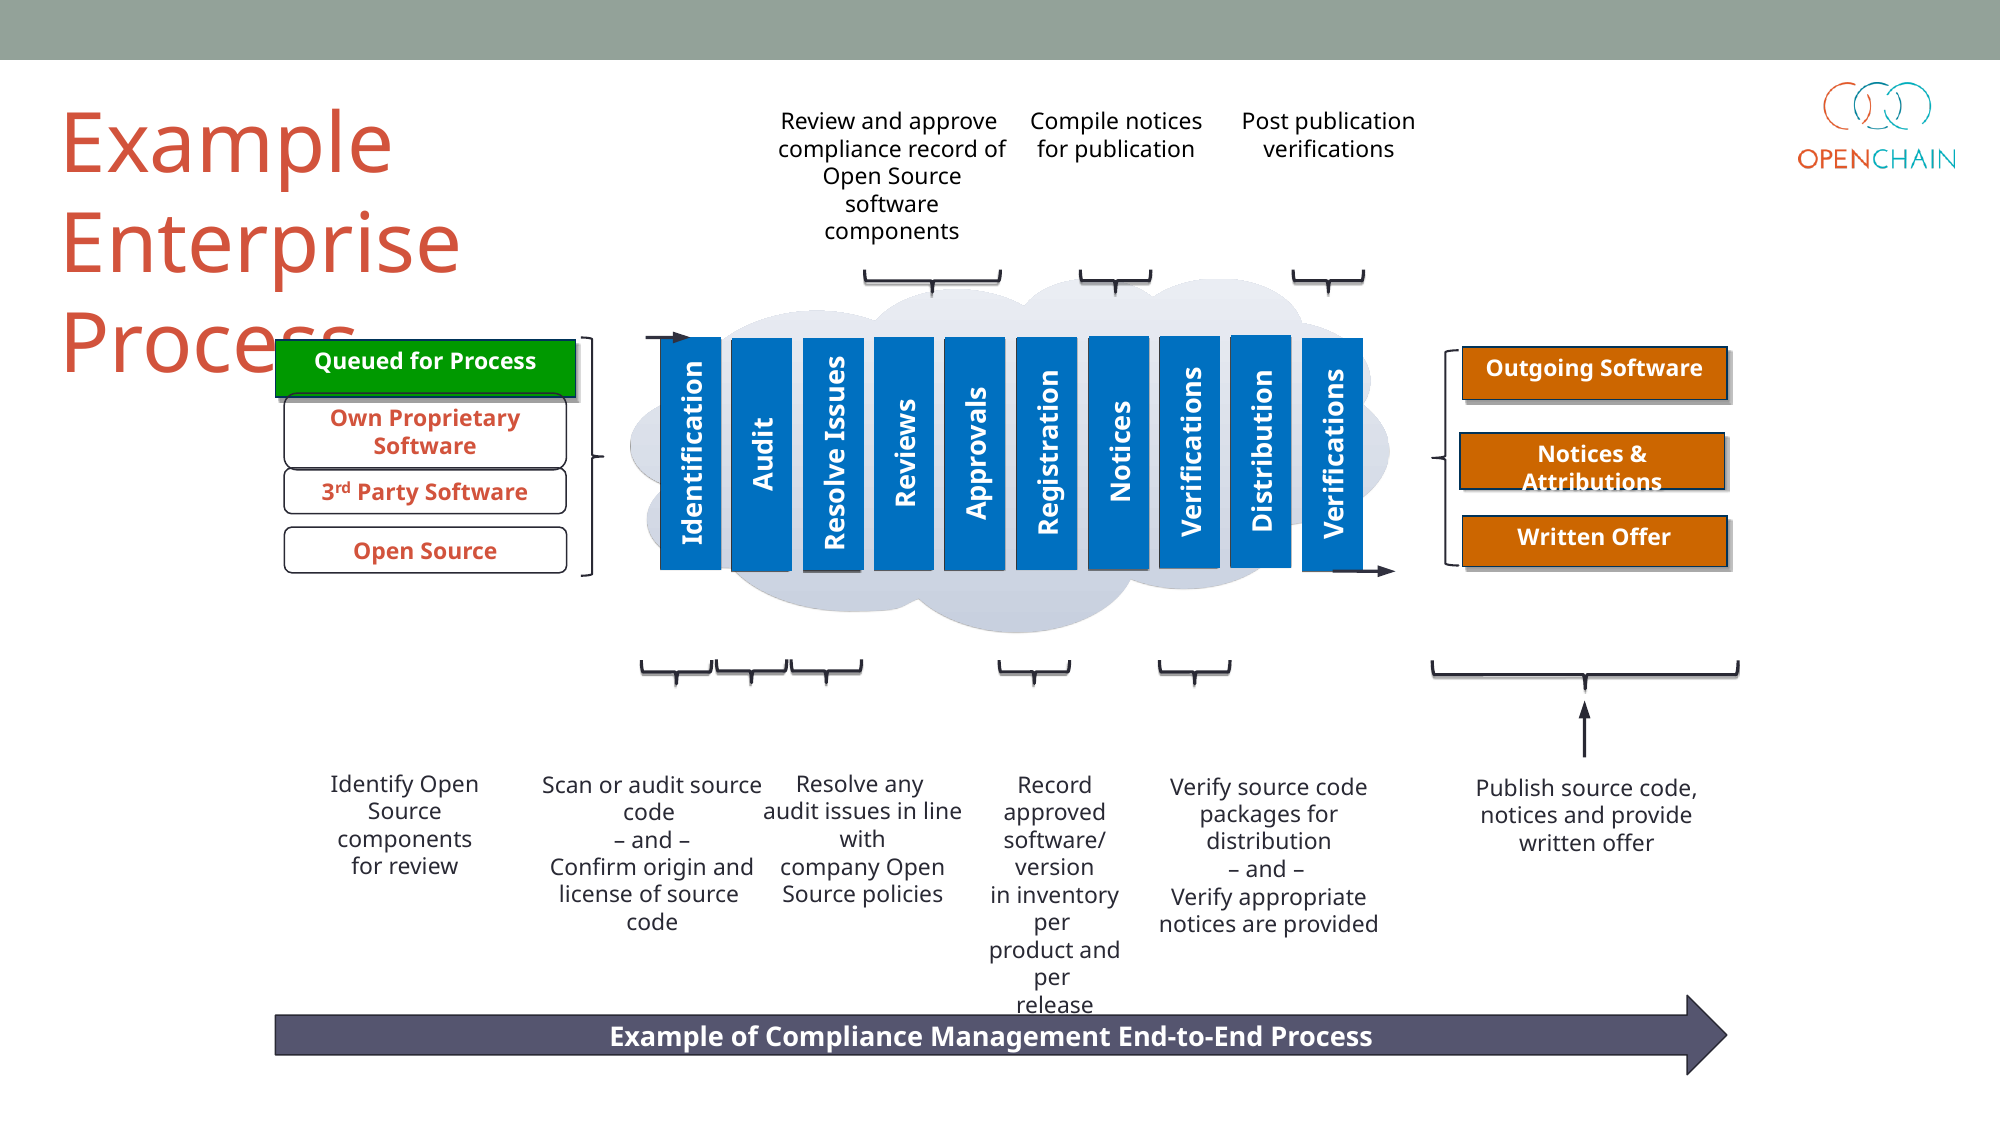

Example Enterprise Process
Review and approve
compliance record of Open Source software components
Post publication
verifications
Compile notices
for publication
Queued for Process
Outgoing Software
Own Proprietary Software
Distribution
Verifications
Notices
Registration
Identification
Reviews
Approvals
Resolve Issues
Audit
Verifications
Notices & Attributions
3rd Party Software
Written Offer
Open Source
Identify Open Source components for review
Resolve any
audit issues in line with
company Open Source policies
Scan or audit source code
– and –
Confirm origin and
license of source
code
Record approved
software/version
in inventory per
product and per
release
Verify source code packages for distribution
– and –
Verify appropriate notices are provided
Publish source code,
notices and provide written offer
Example of Compliance Management End-to-End Process